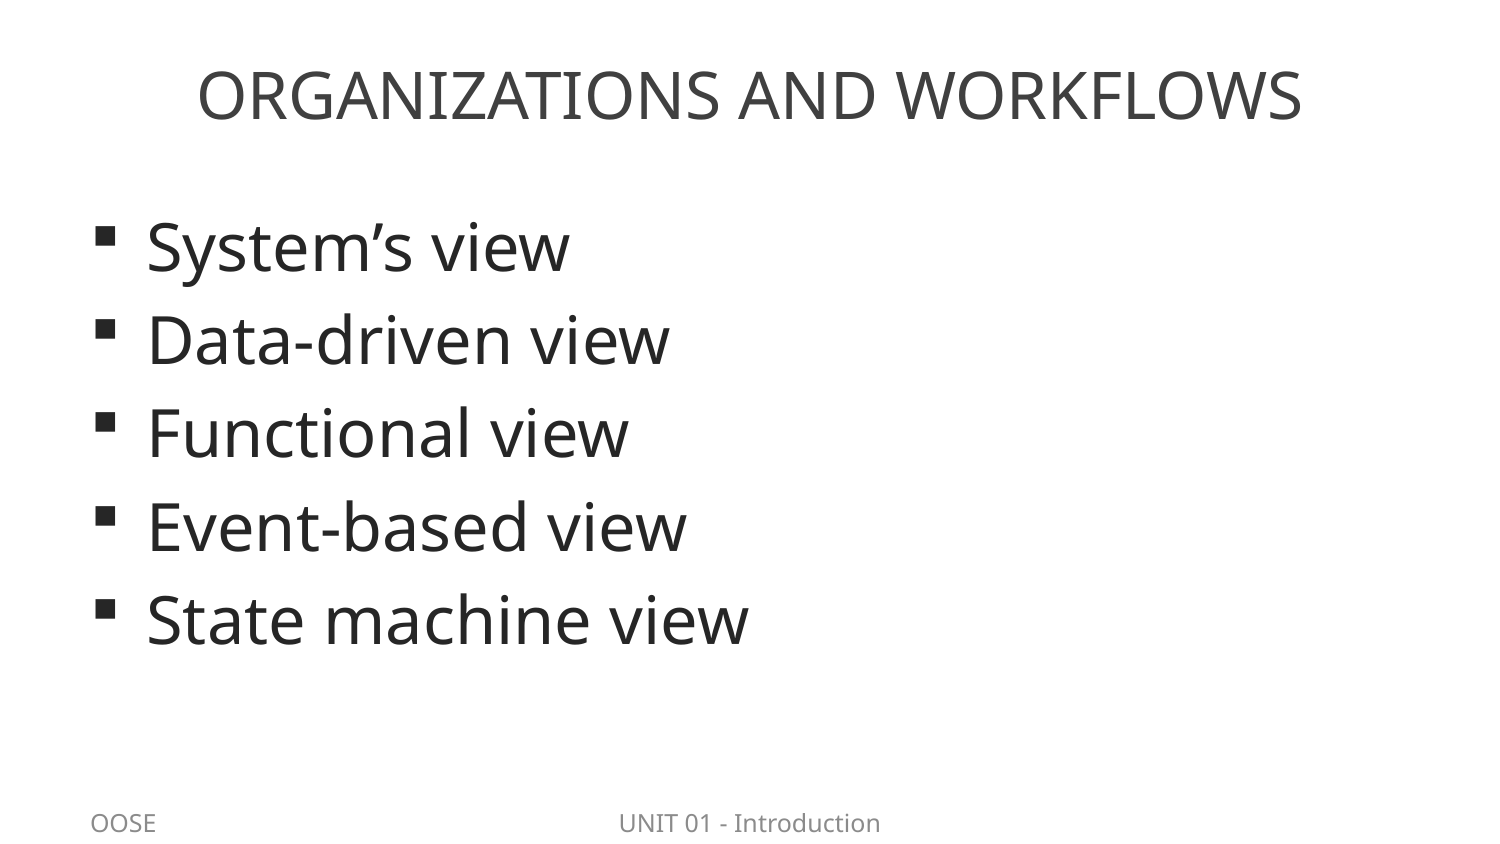

# Organizations and workflows
System’s view
Data-driven view
Functional view
Event-based view
State machine view
OOSE
UNIT 01 - Introduction